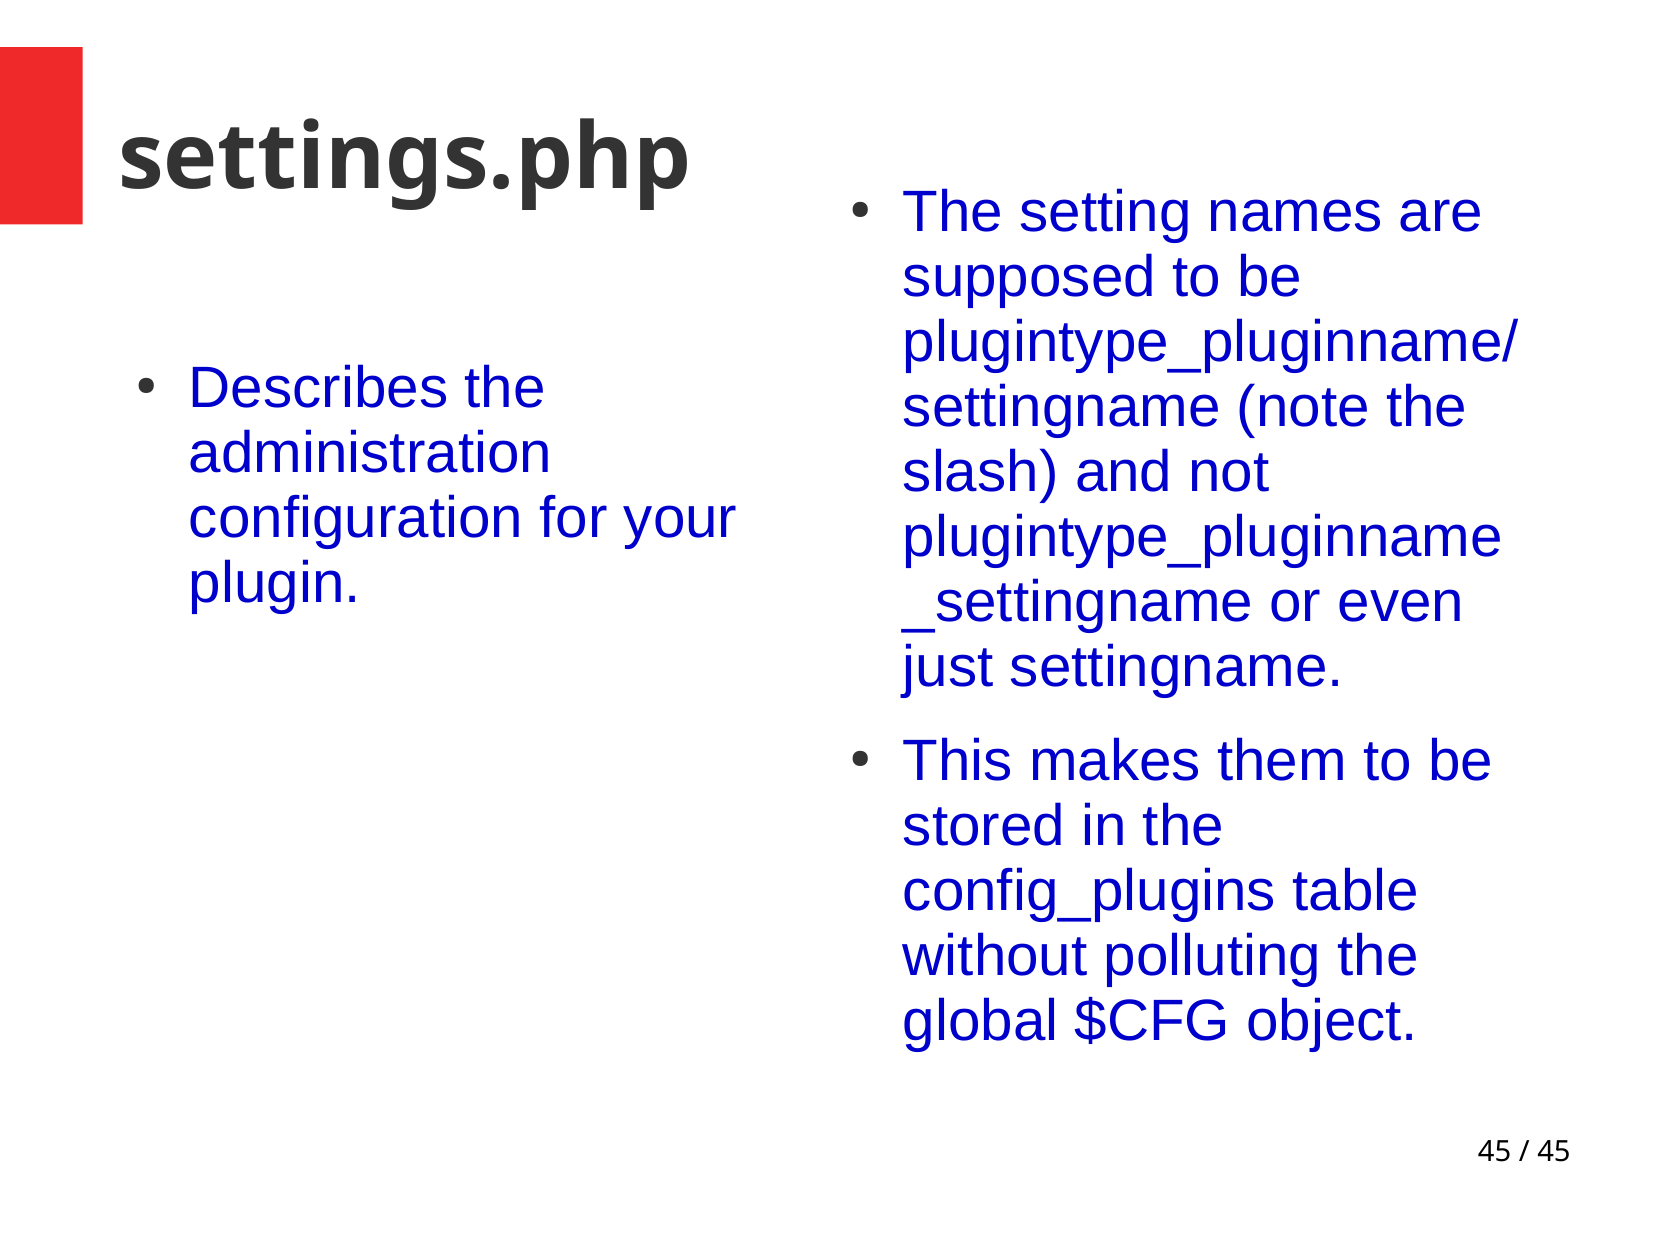

# settings.php
The setting names are supposed to be plugintype_pluginname/settingname (note the slash) and not plugintype_pluginname_settingname or even just settingname.
This makes them to be stored in the config_plugins table without polluting the global $CFG object.
Describes the administration configuration for your plugin.
45